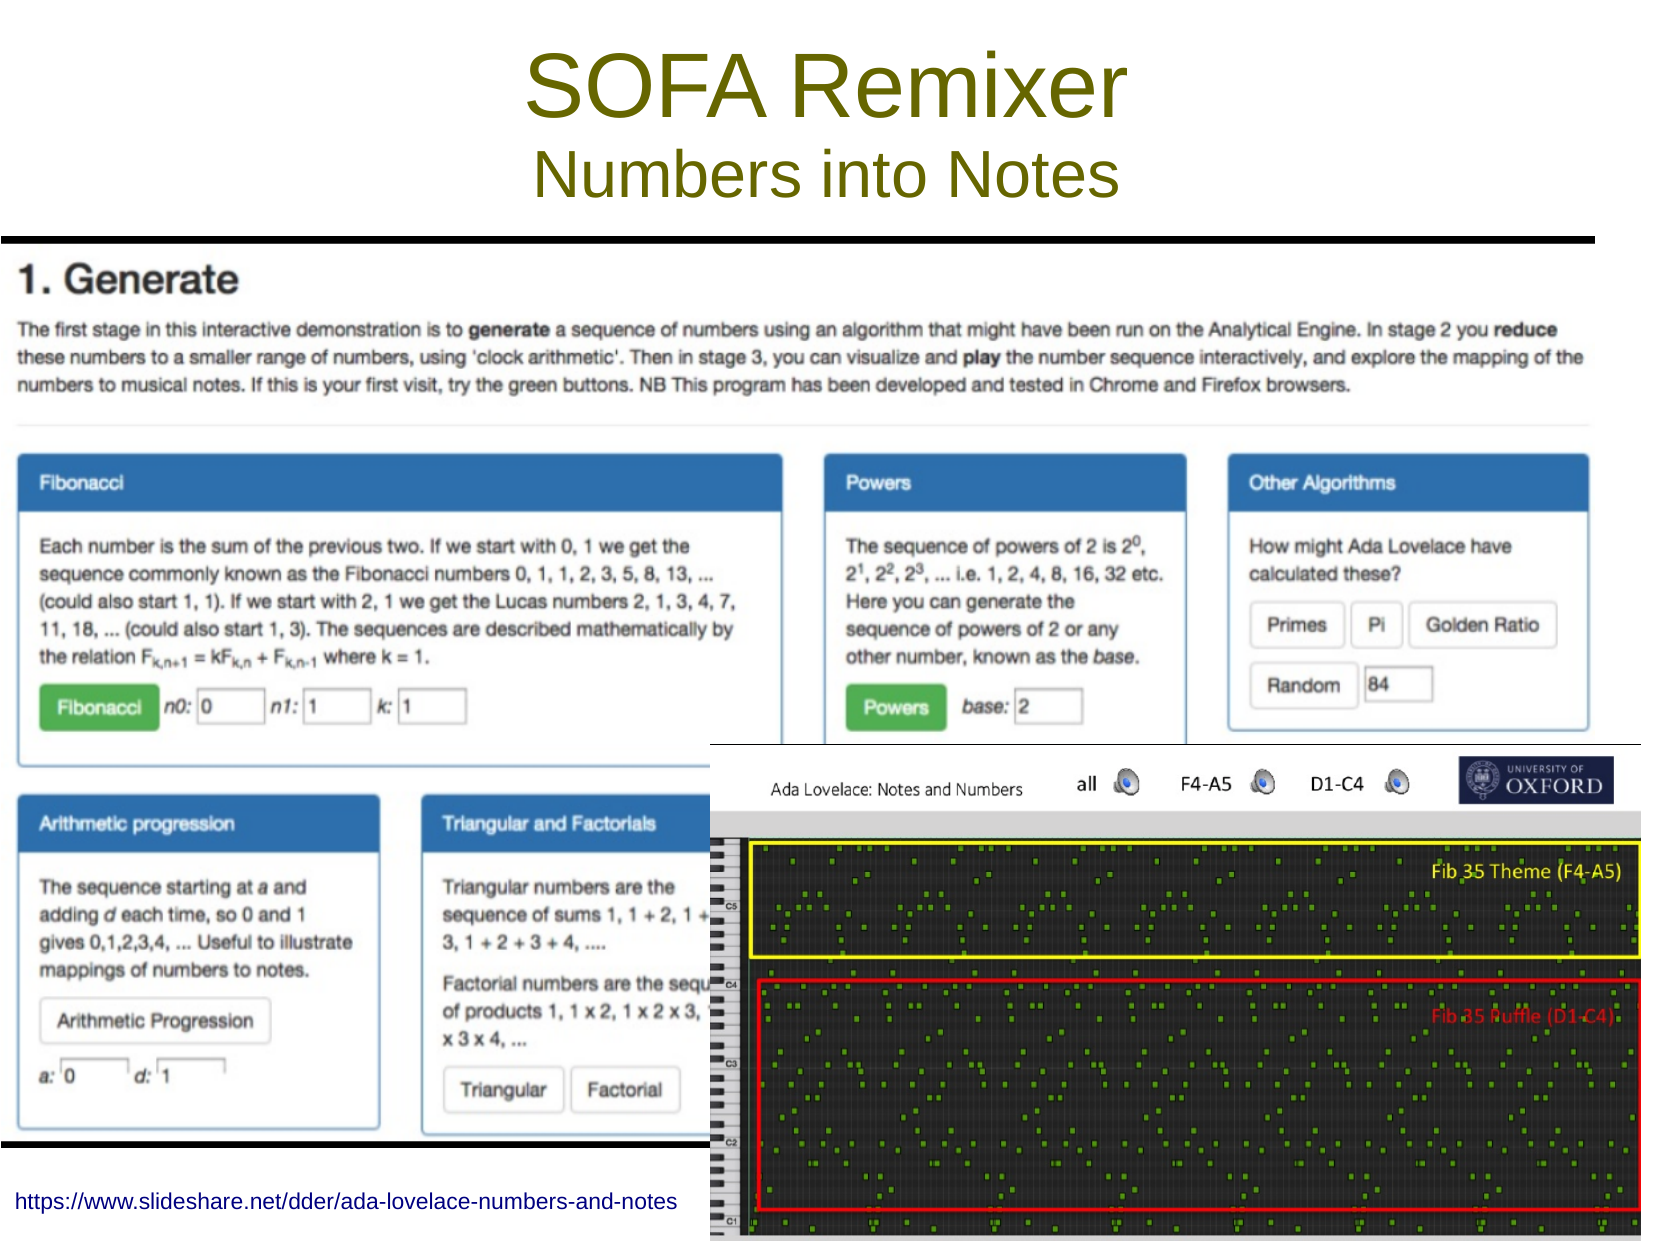

# SOFA Remixer Numbers into Notes
https://www.slideshare.net/dder/ada-lovelace-numbers-and-notes